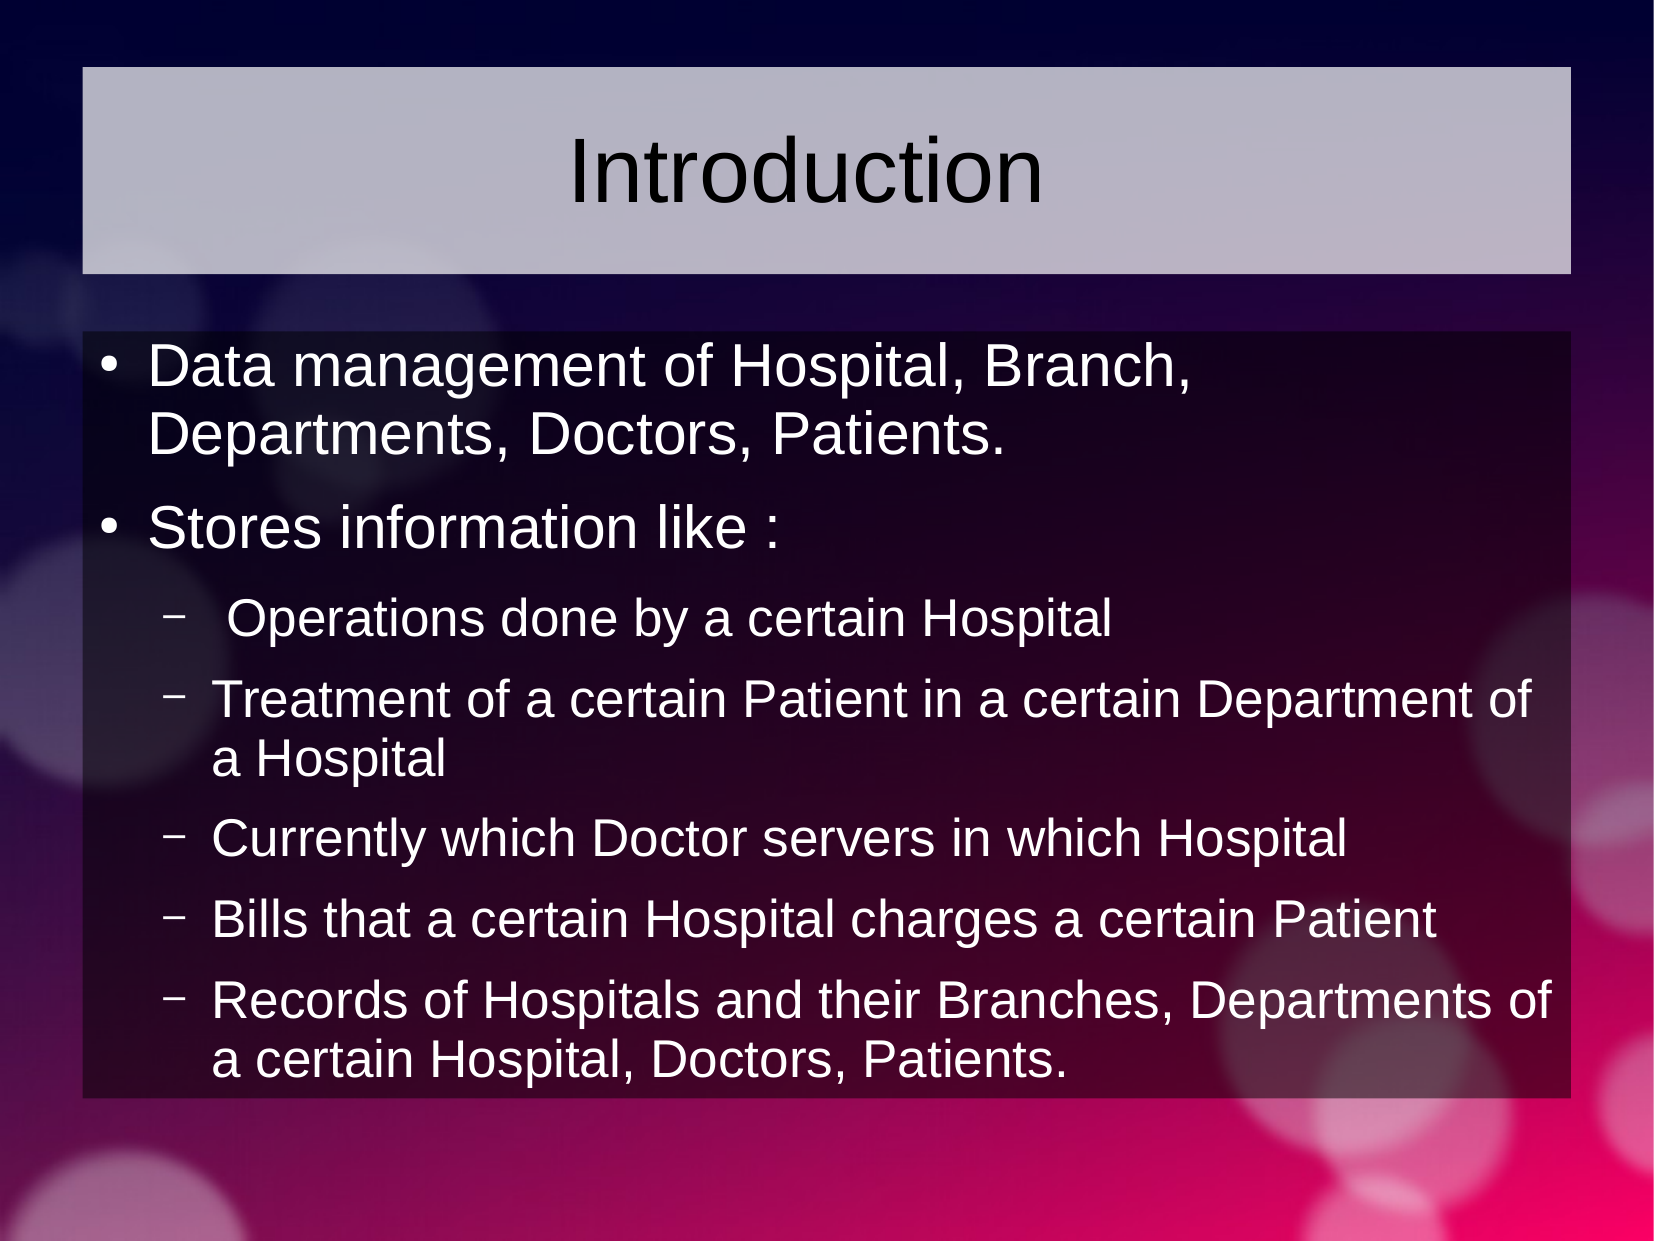

# Introduction
Data management of Hospital, Branch, Departments, Doctors, Patients.
Stores information like :
 Operations done by a certain Hospital
Treatment of a certain Patient in a certain Department of a Hospital
Currently which Doctor servers in which Hospital
Bills that a certain Hospital charges a certain Patient
Records of Hospitals and their Branches, Departments of a certain Hospital, Doctors, Patients.